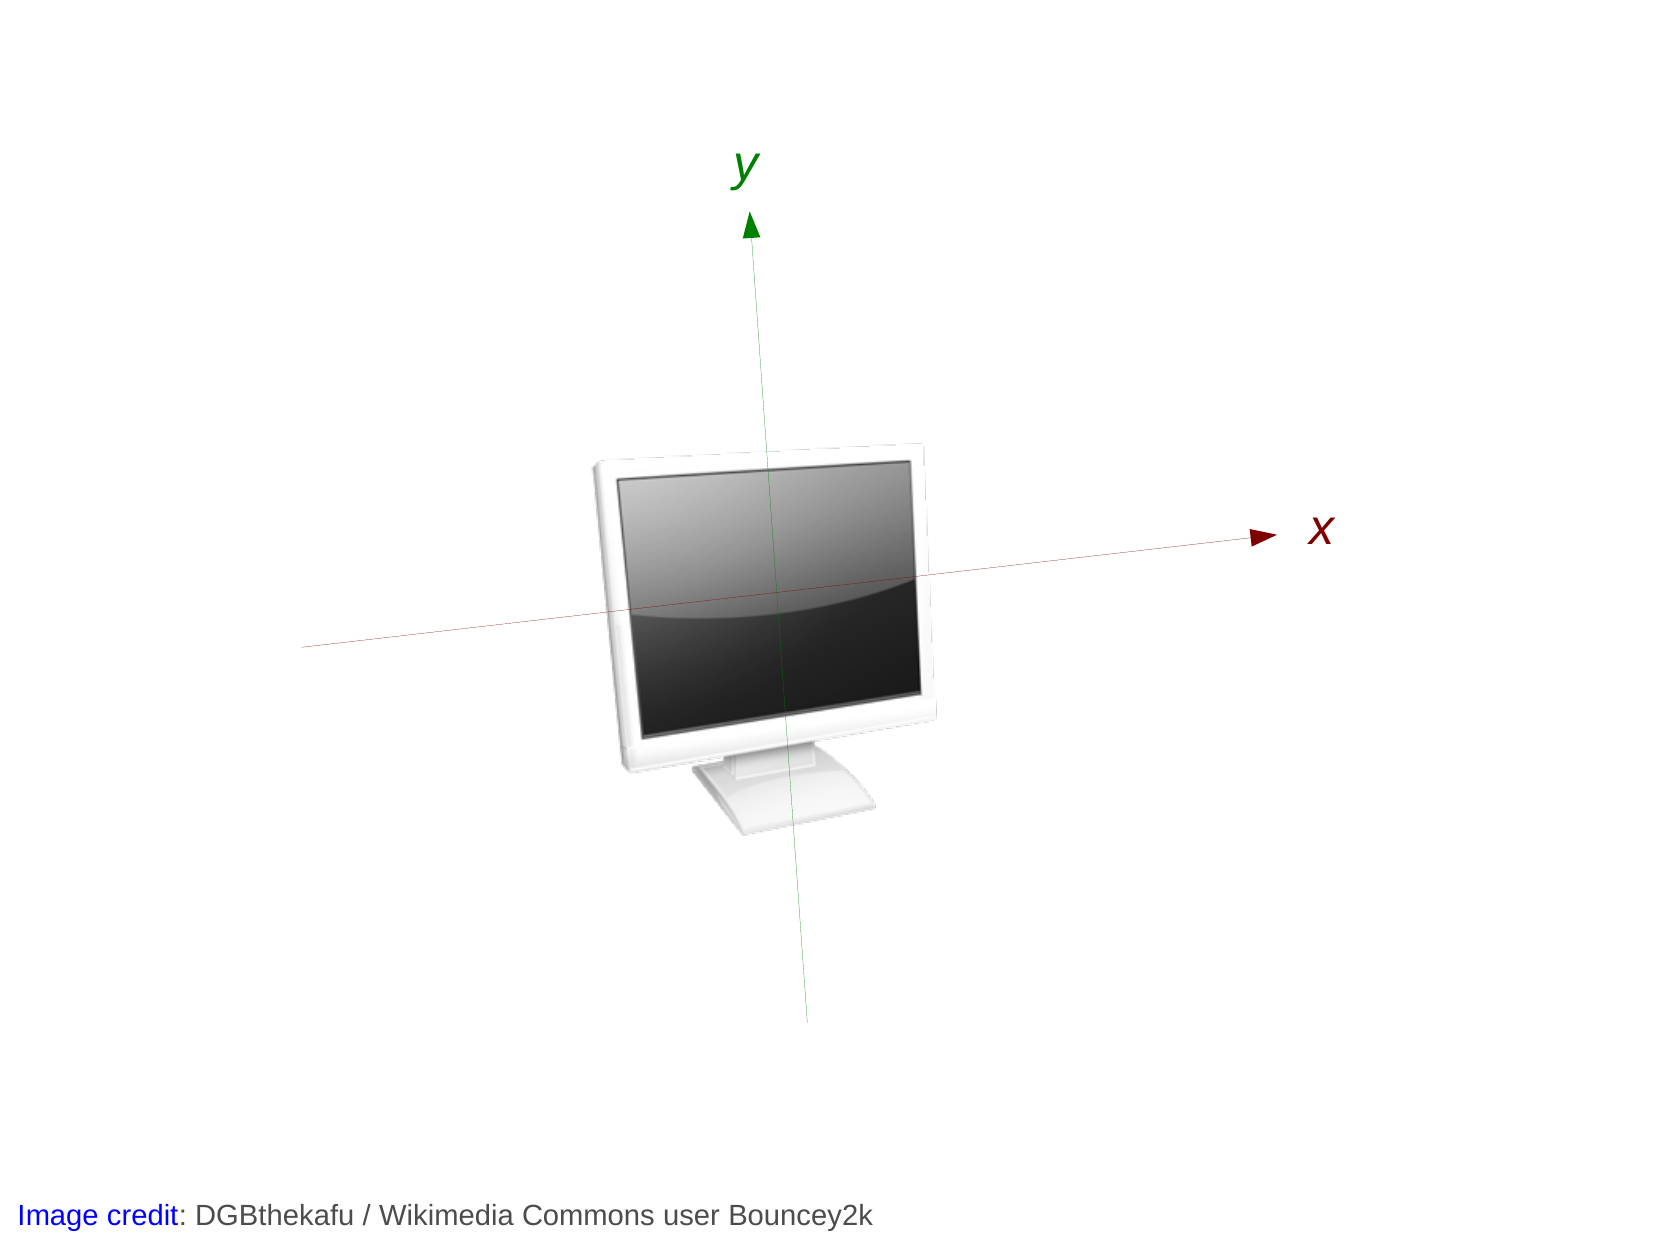

y
x
Image credit: DGBthekafu / Wikimedia Commons user Bouncey2k